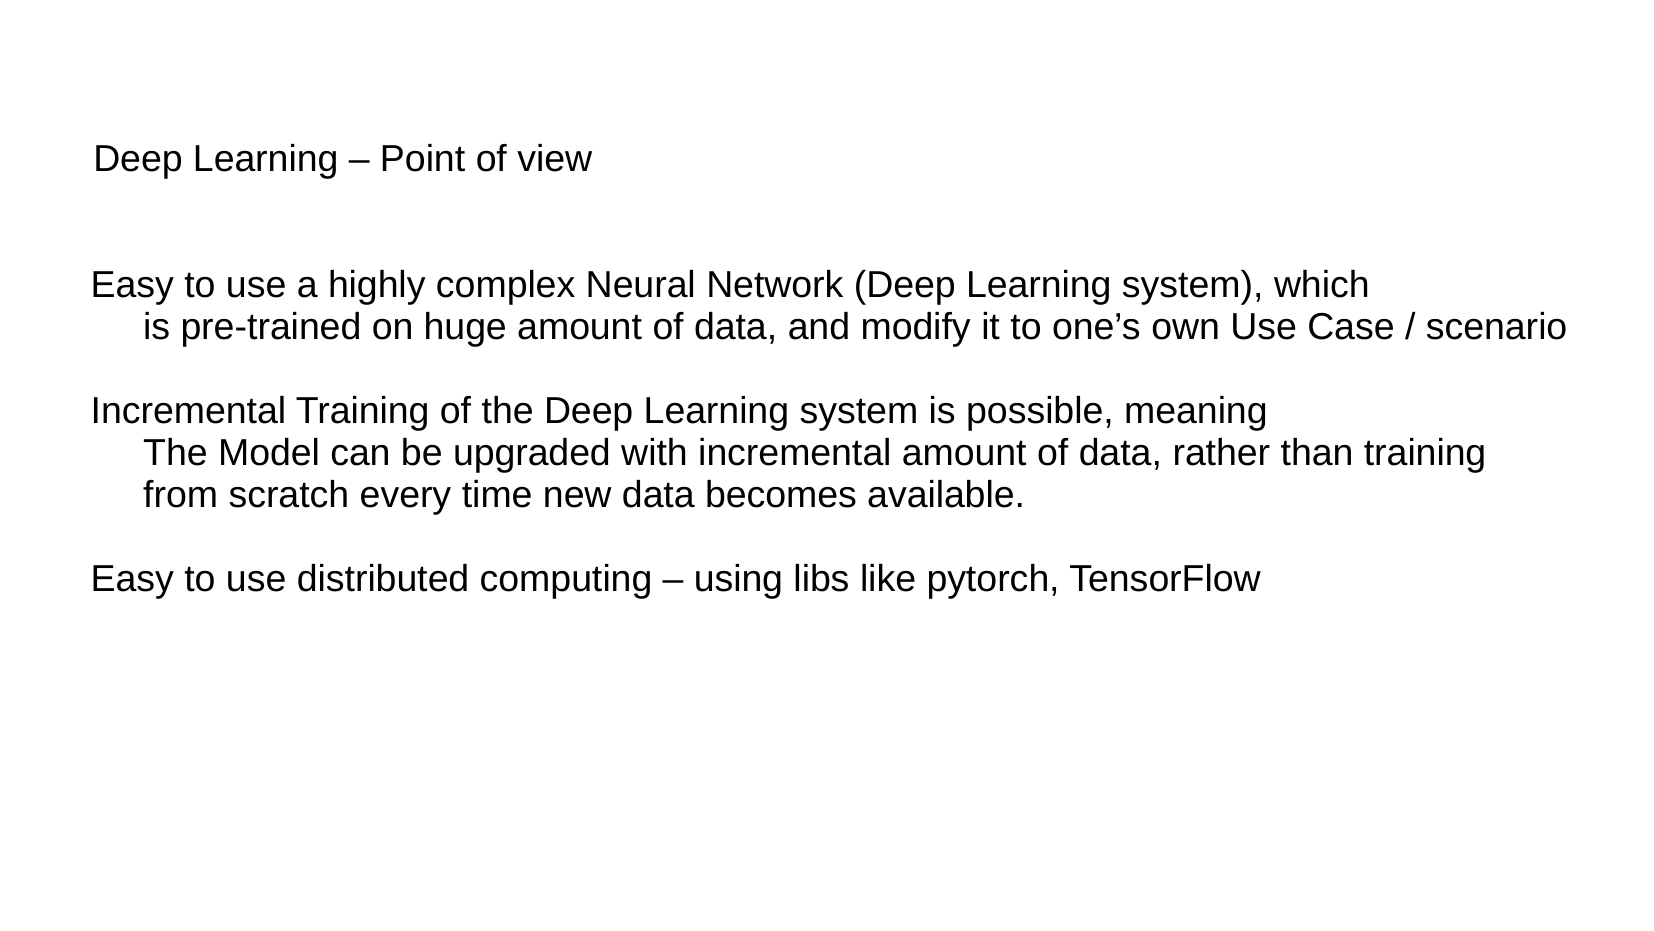

Deep Learning – Point of view
Easy to use a highly complex Neural Network (Deep Learning system), which
 is pre-trained on huge amount of data, and modify it to one’s own Use Case / scenario
Incremental Training of the Deep Learning system is possible, meaning
 The Model can be upgraded with incremental amount of data, rather than training
 from scratch every time new data becomes available.
Easy to use distributed computing – using libs like pytorch, TensorFlow